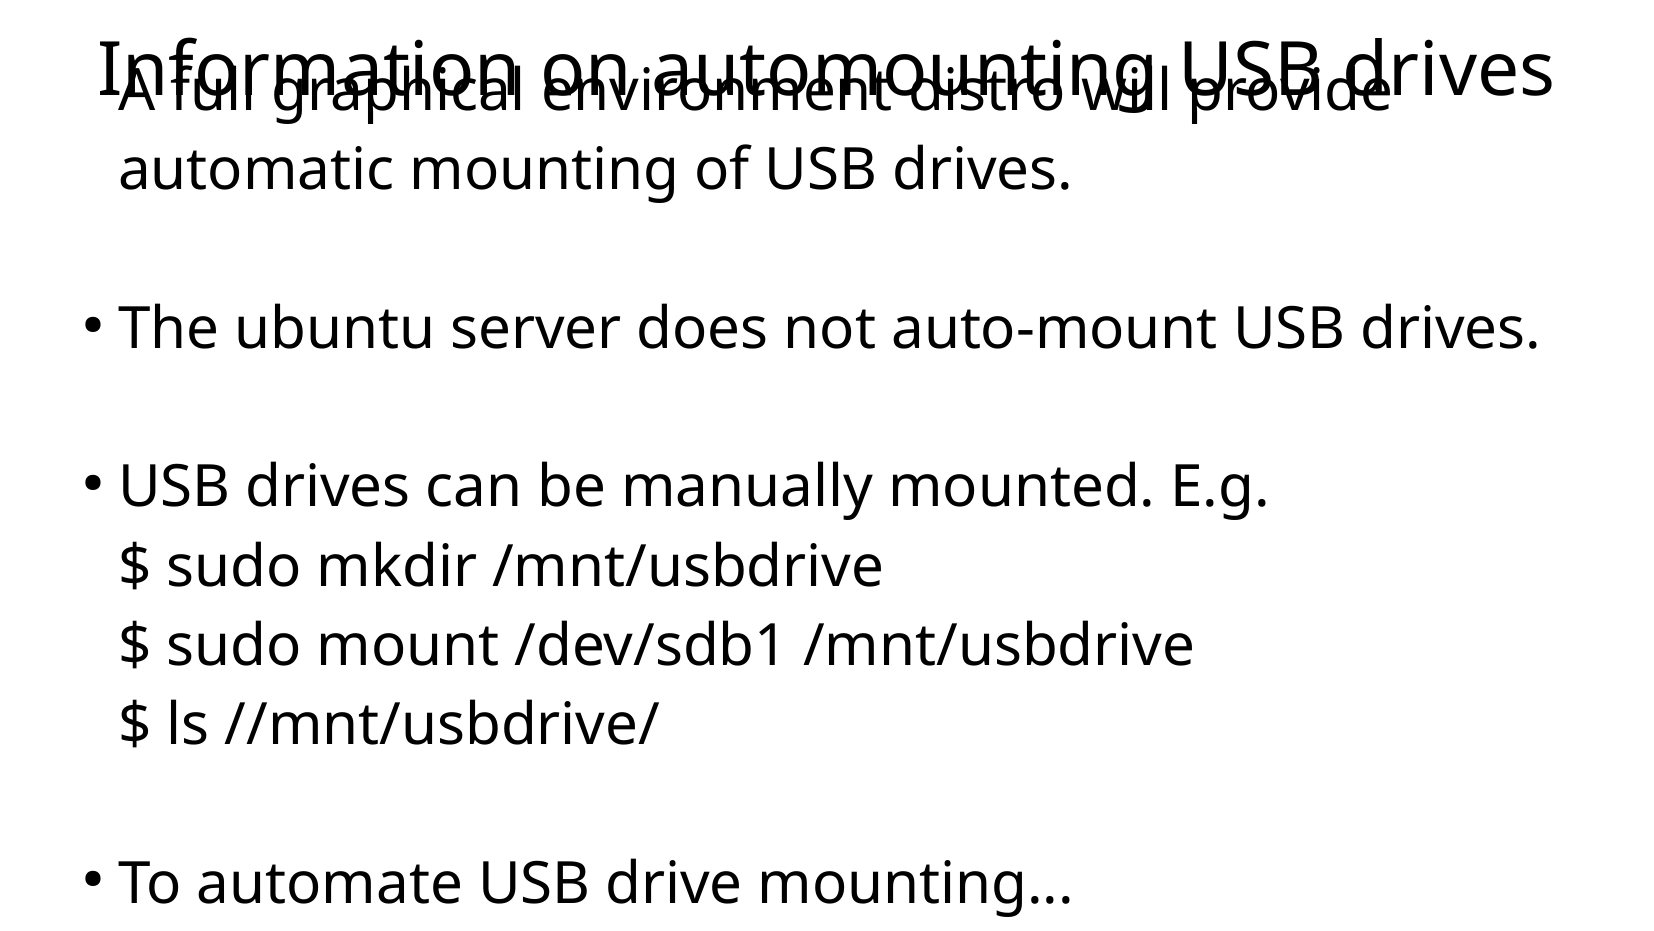

# Information on automounting USB drives
A full graphical environment distro will provide automatic mounting of USB drives.
The ubuntu server does not auto-mount USB drives.
USB drives can be manually mounted. E.g.
$ sudo mkdir /mnt/usbdrive
$ sudo mount /dev/sdb1 /mnt/usbdrive
$ ls //mnt/usbdrive/
To automate USB drive mounting...